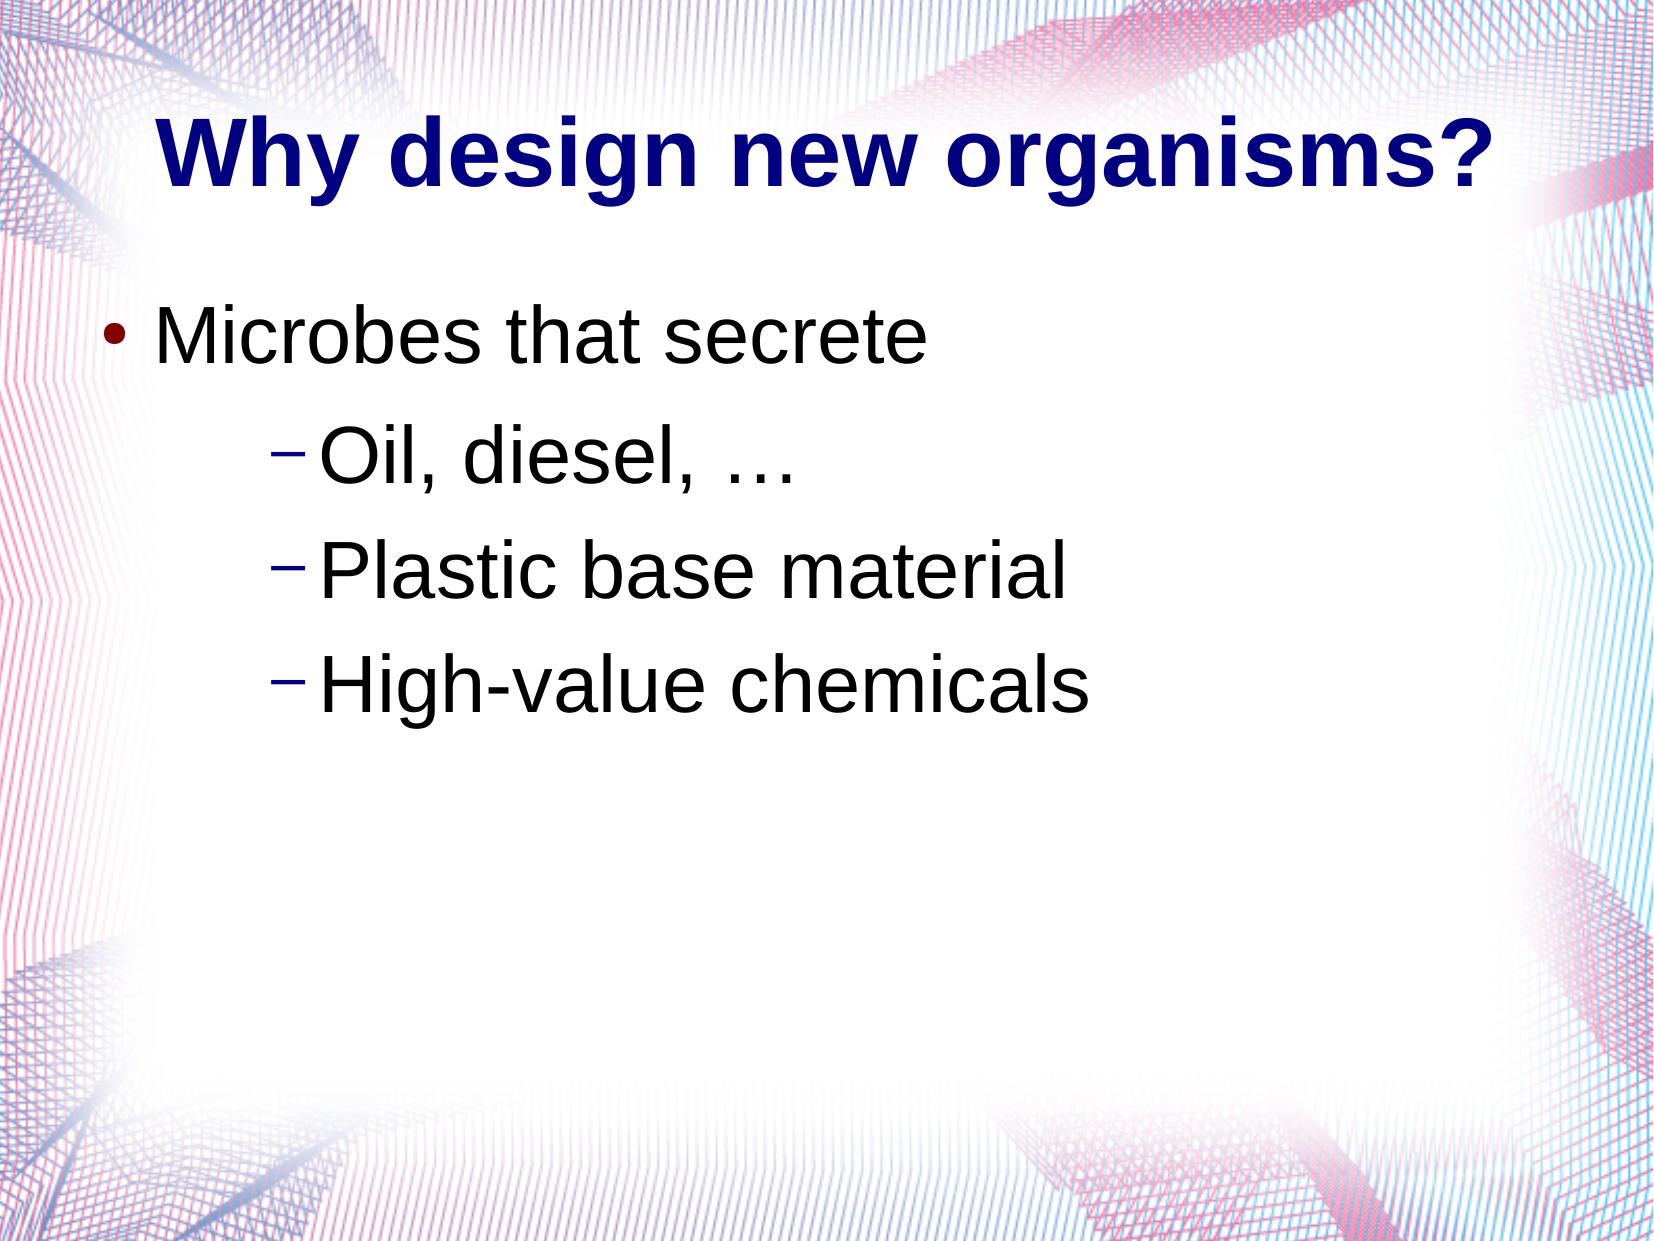

# Why design new organisms?
Microbes that secrete
Oil, diesel, …
Plastic base material
High-value chemicals